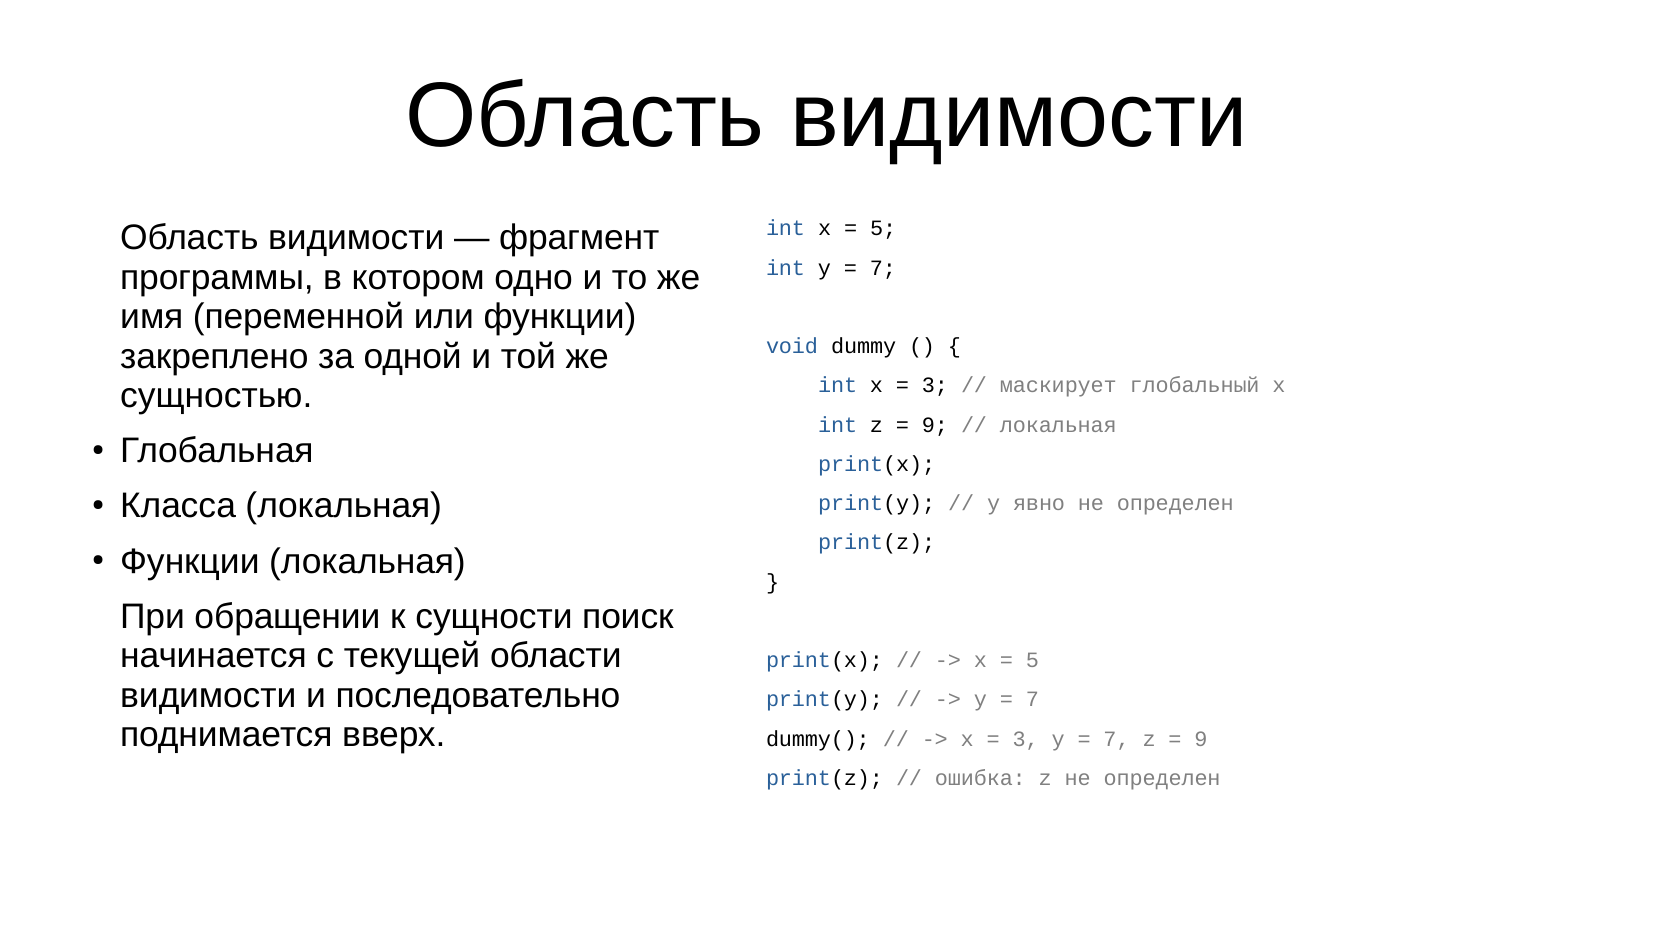

# Область видимости
Область видимости — фрагмент программы, в котором одно и то же имя (переменной или функции) закреплено за одной и той же сущностью.
Глобальная
Класса (локальная)
Функции (локальная)
При обращении к сущности поиск начинается с текущей области видимости и последовательно поднимается вверх.
int x = 5;
int y = 7;
void dummy () {
 int x = 3; // маскирует глобальный x
 int z = 9; // локальная
 print(x);
 print(y); // y явно не определен
 print(z);
}
print(x); // -> x = 5
print(y); // -> y = 7
dummy(); // -> x = 3, y = 7, z = 9
print(z); // ошибка: z не определен